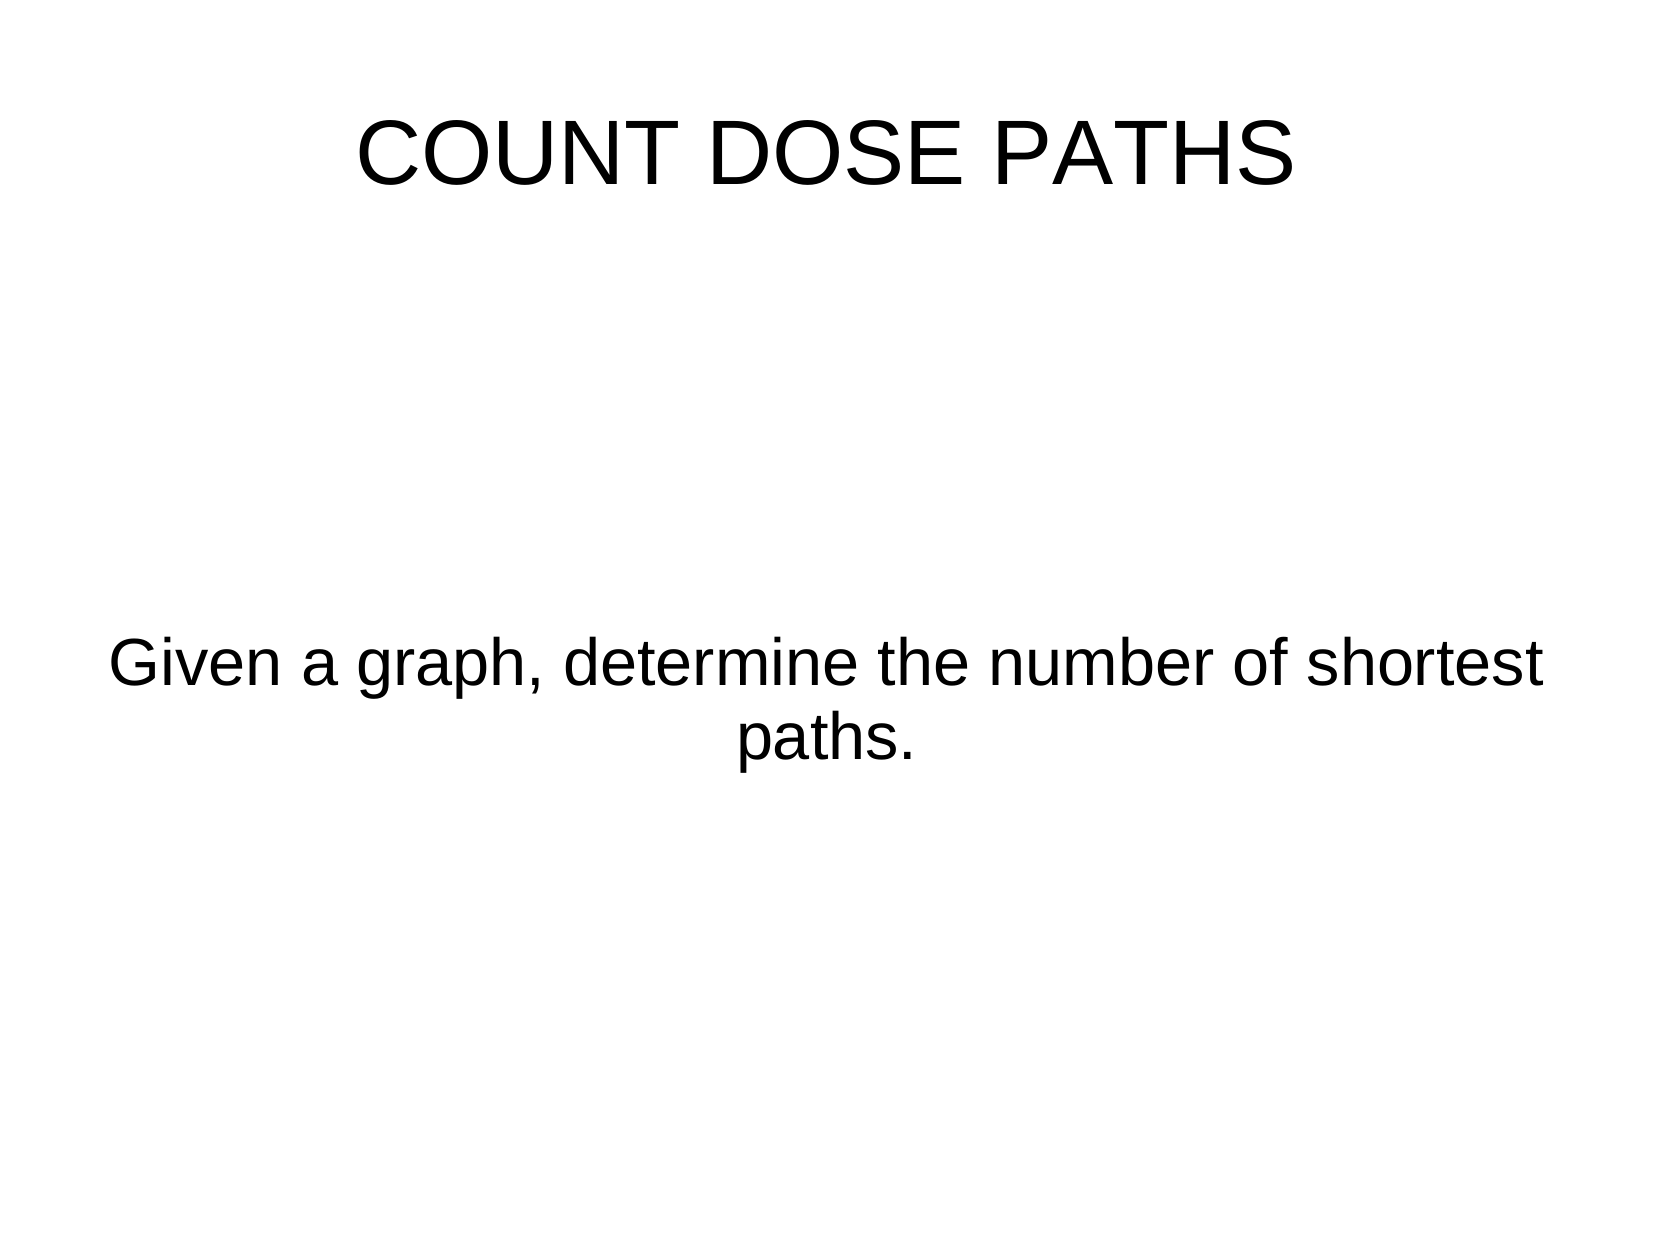

# COUNT DOSE PATHS
Given a graph, determine the number of shortest paths.